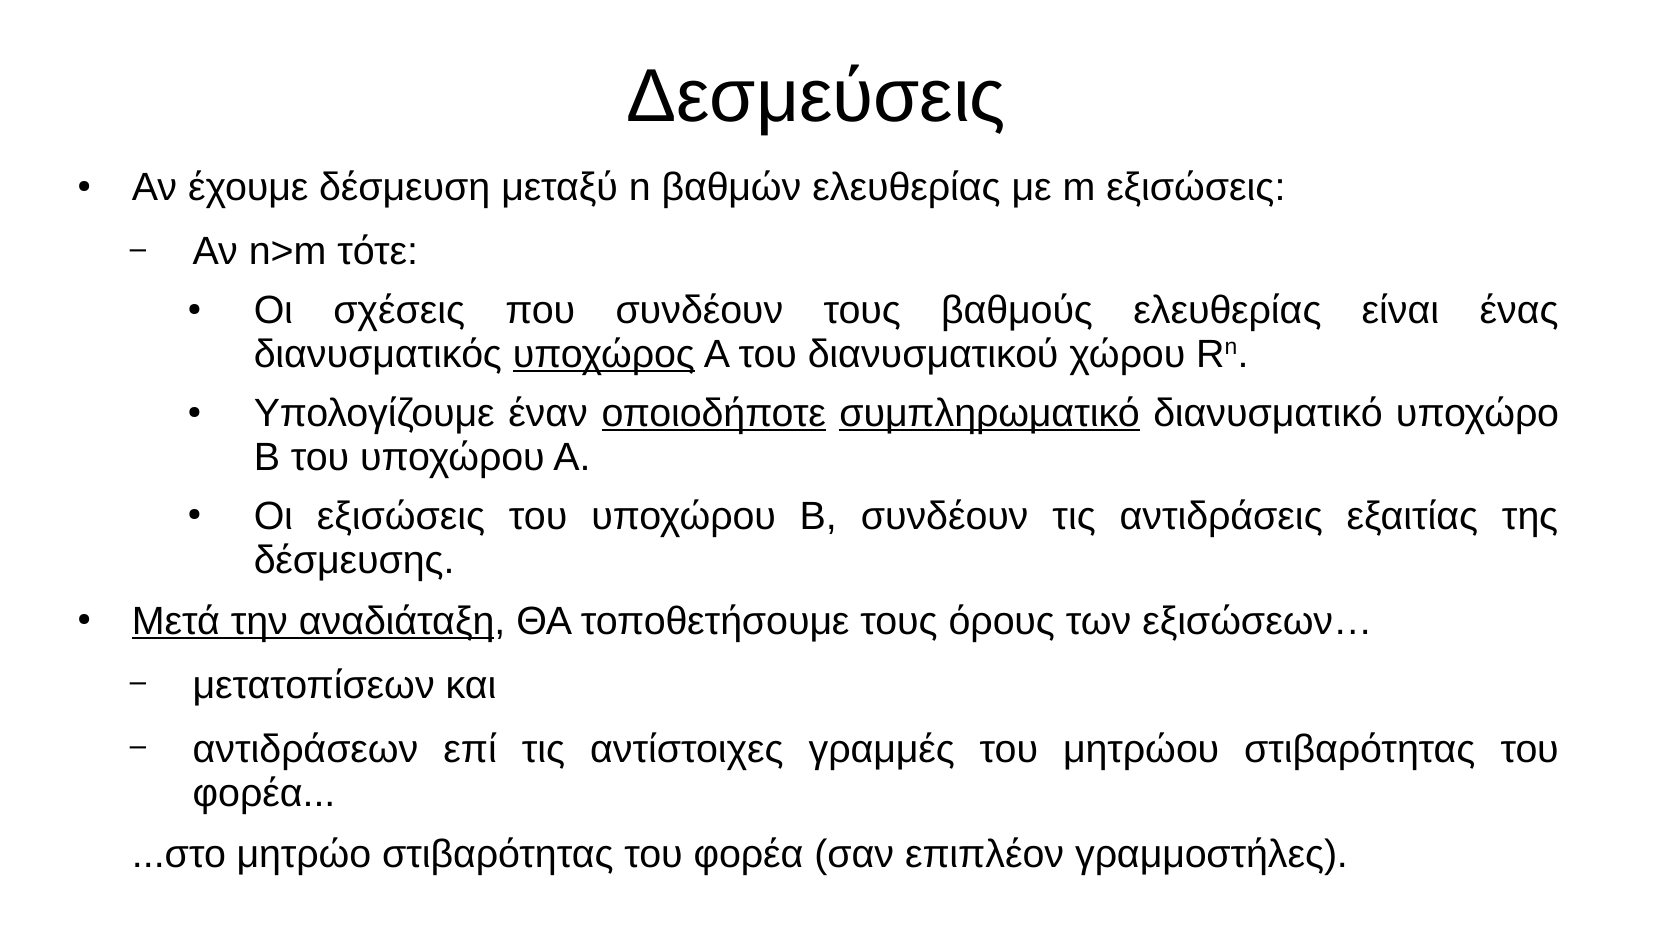

# Δεσμεύσεις
Αν έχουμε δέσμευση μεταξύ n βαθμών ελευθερίας με m εξισώσεις:
Αν n>m τότε:
Οι σχέσεις που συνδέουν τους βαθμούς ελευθερίας είναι ένας διανυσματικός υποχώρος Α του διανυσματικού χώρου Rn.
Υπολογίζουμε έναν οποιοδήποτε συμπληρωματικό διανυσματικό υποχώρο Β του υποχώρου Α.
Οι εξισώσεις του υποχώρου Β, συνδέουν τις αντιδράσεις εξαιτίας της δέσμευσης.
Μετά την αναδιάταξη, ΘΑ τοποθετήσουμε τους όρους των εξισώσεων…
μετατοπίσεων και
αντιδράσεων επί τις αντίστοιχες γραμμές του μητρώου στιβαρότητας του φορέα...
...στο μητρώο στιβαρότητας του φορέα (σαν επιπλέον γραμμοστήλες).